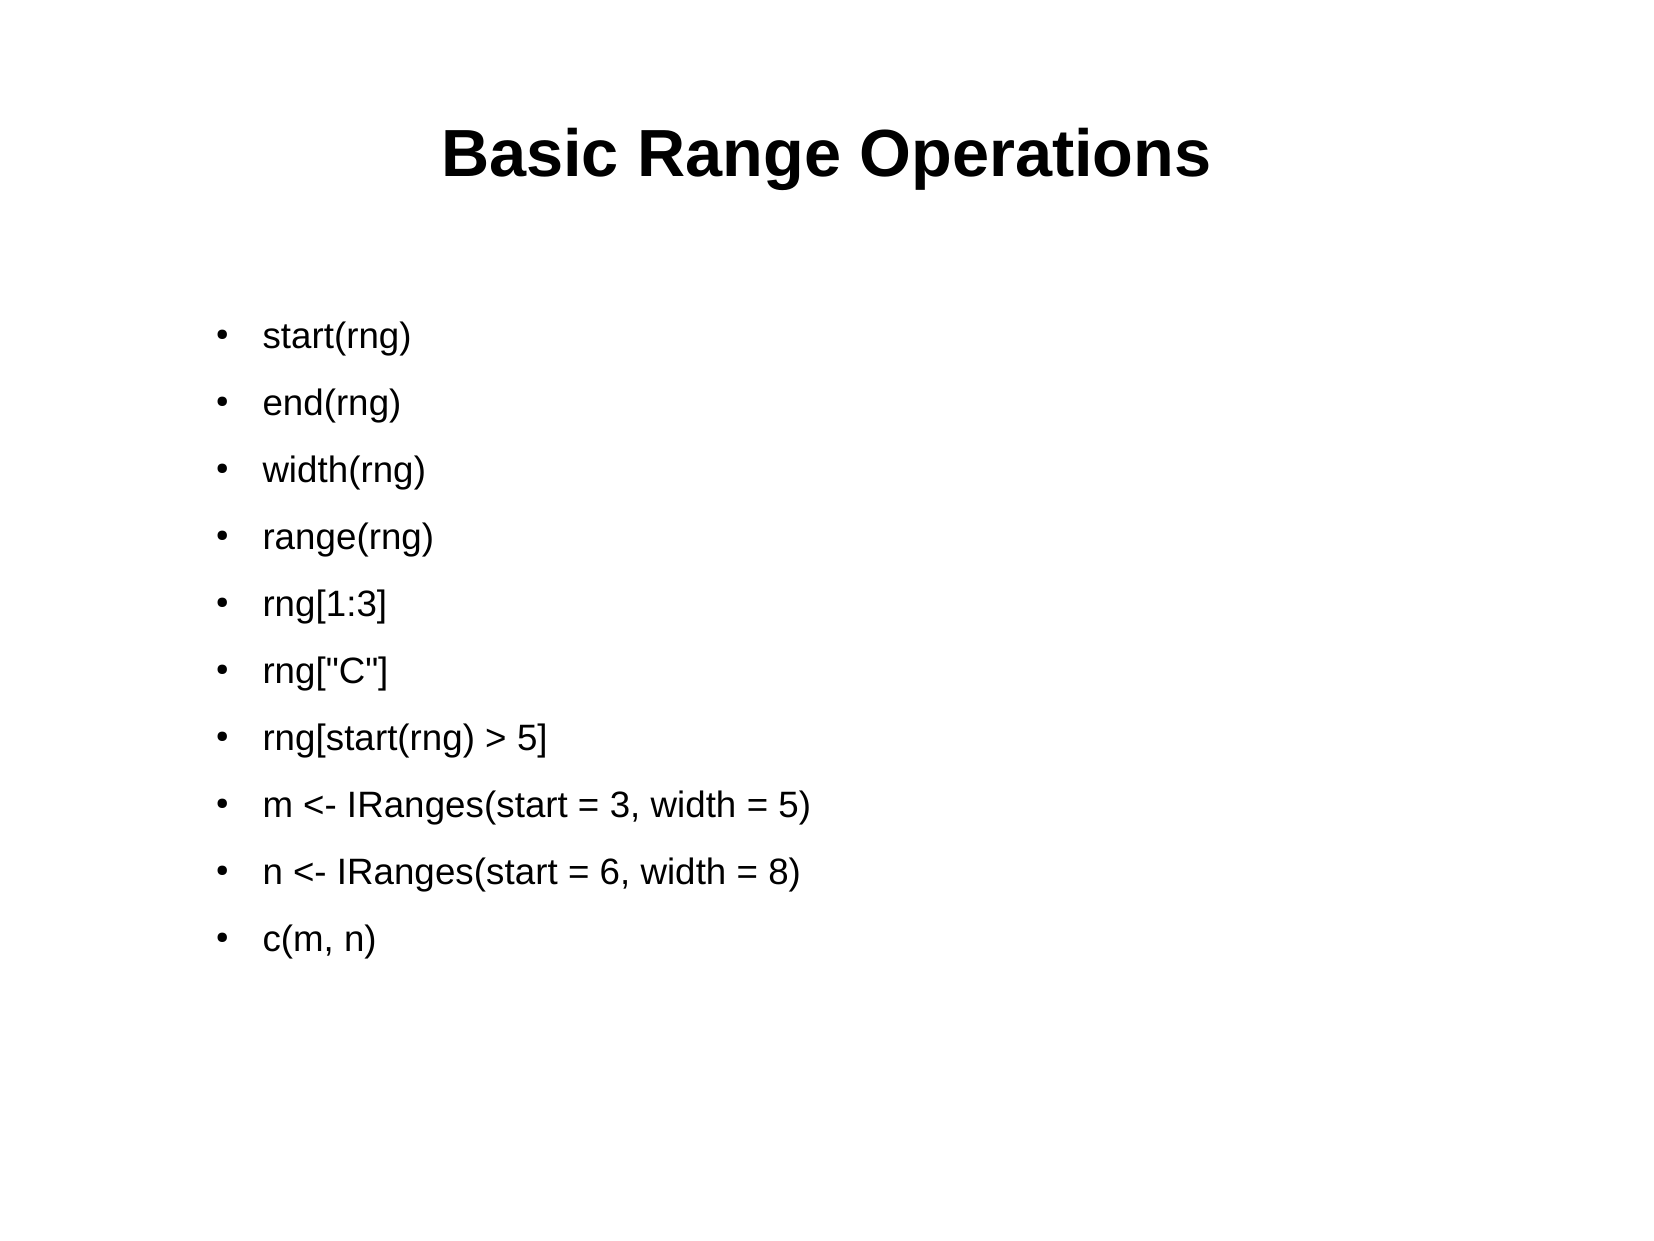

# Basic Range Operations
start(rng)
end(rng)
width(rng)
range(rng)
rng[1:3]
rng["C"]
rng[start(rng) > 5]
m <- IRanges(start = 3, width = 5)
n <- IRanges(start = 6, width = 8)
c(m, n)